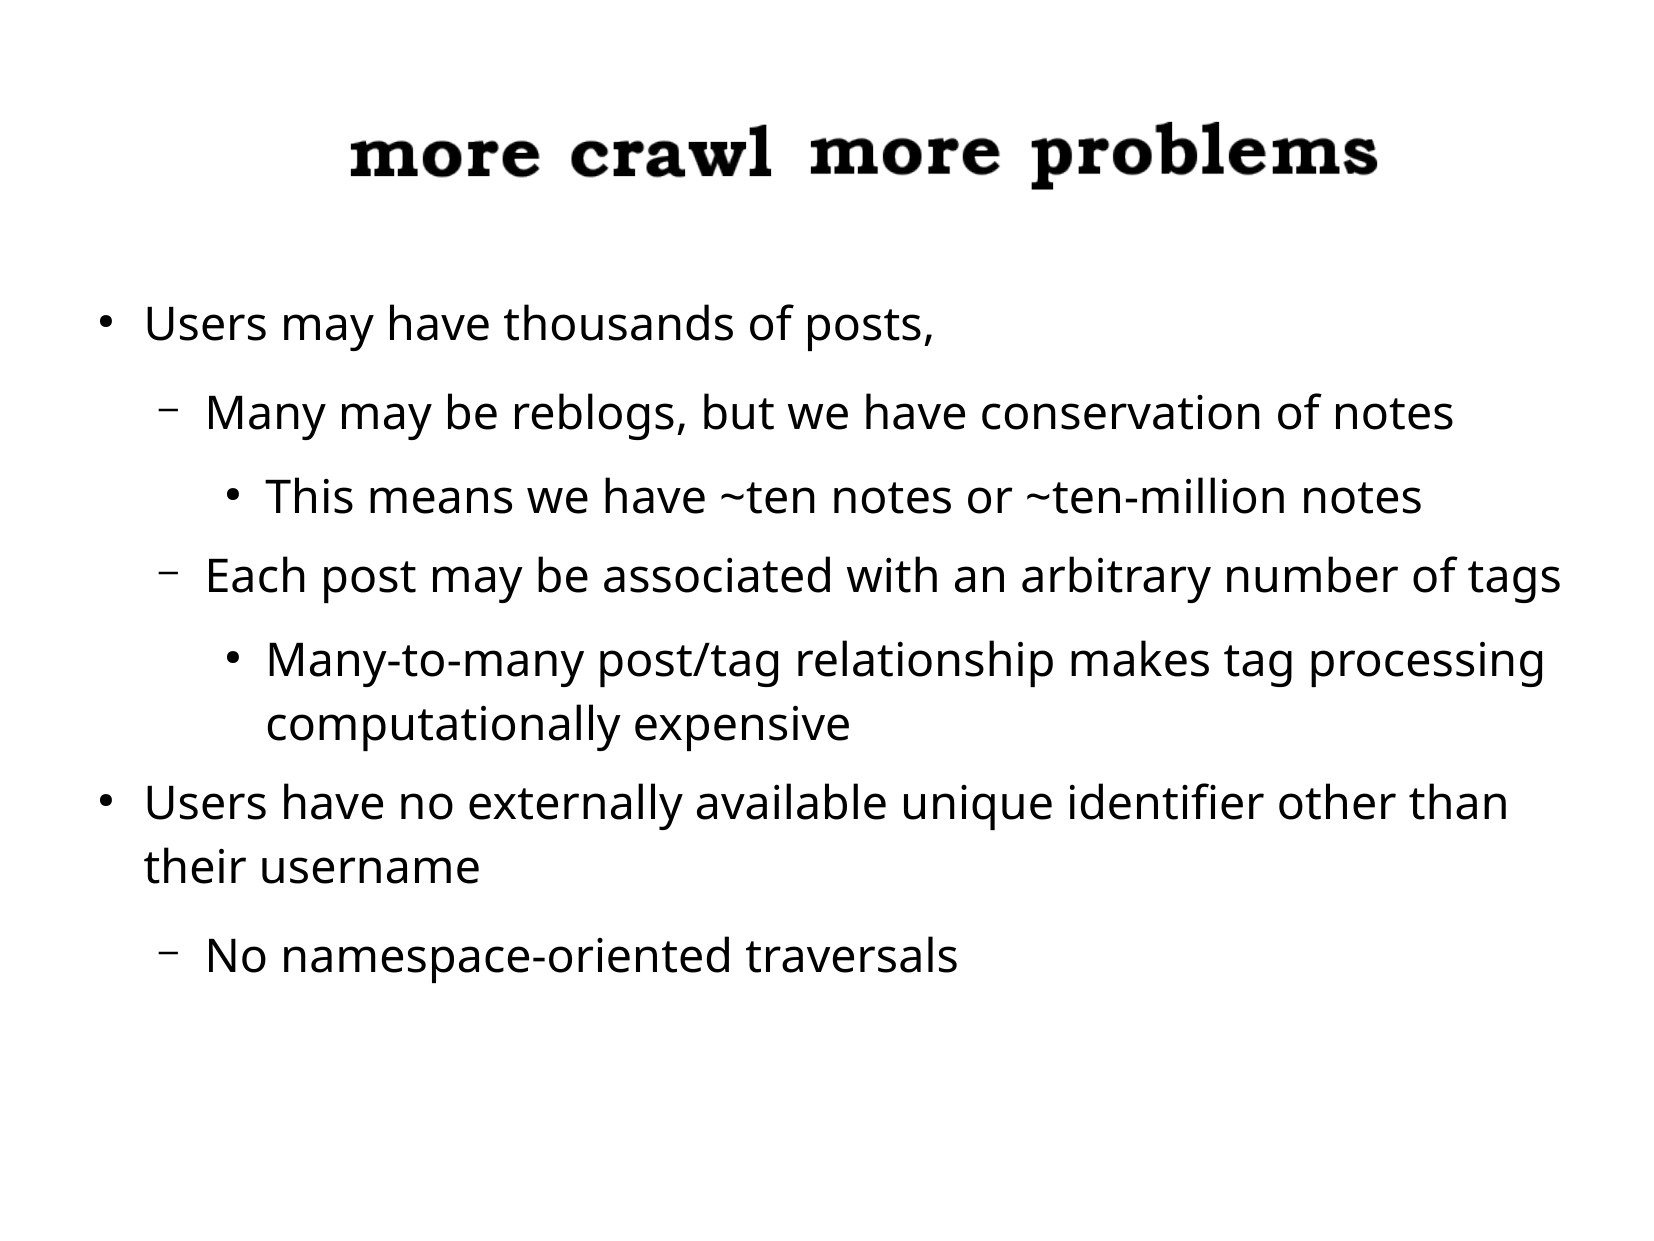

# Users may have thousands of posts,
Many may be reblogs, but we have conservation of notes
This means we have ~ten notes or ~ten-million notes
Each post may be associated with an arbitrary number of tags
Many-to-many post/tag relationship makes tag processing computationally expensive
Users have no externally available unique identifier other than their username
No namespace-oriented traversals